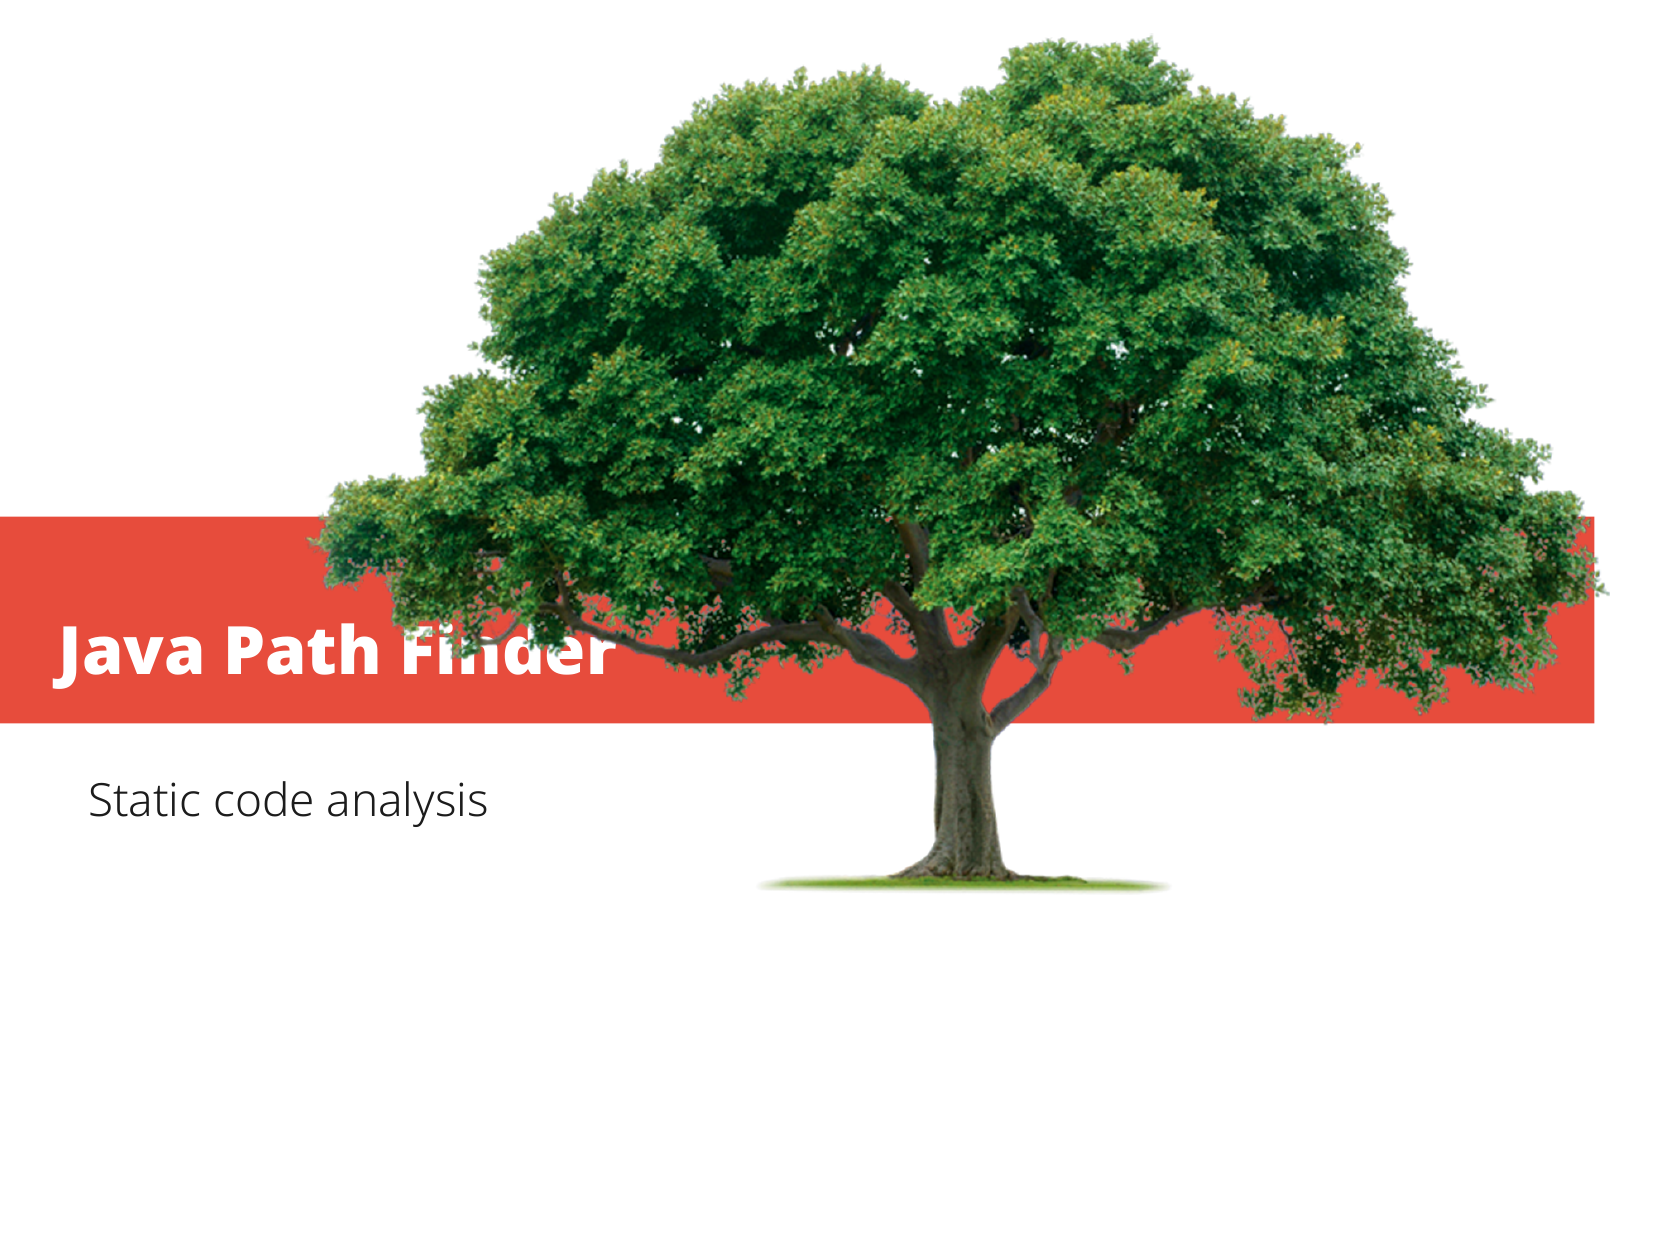

# Java Path Finder
Static code analysis